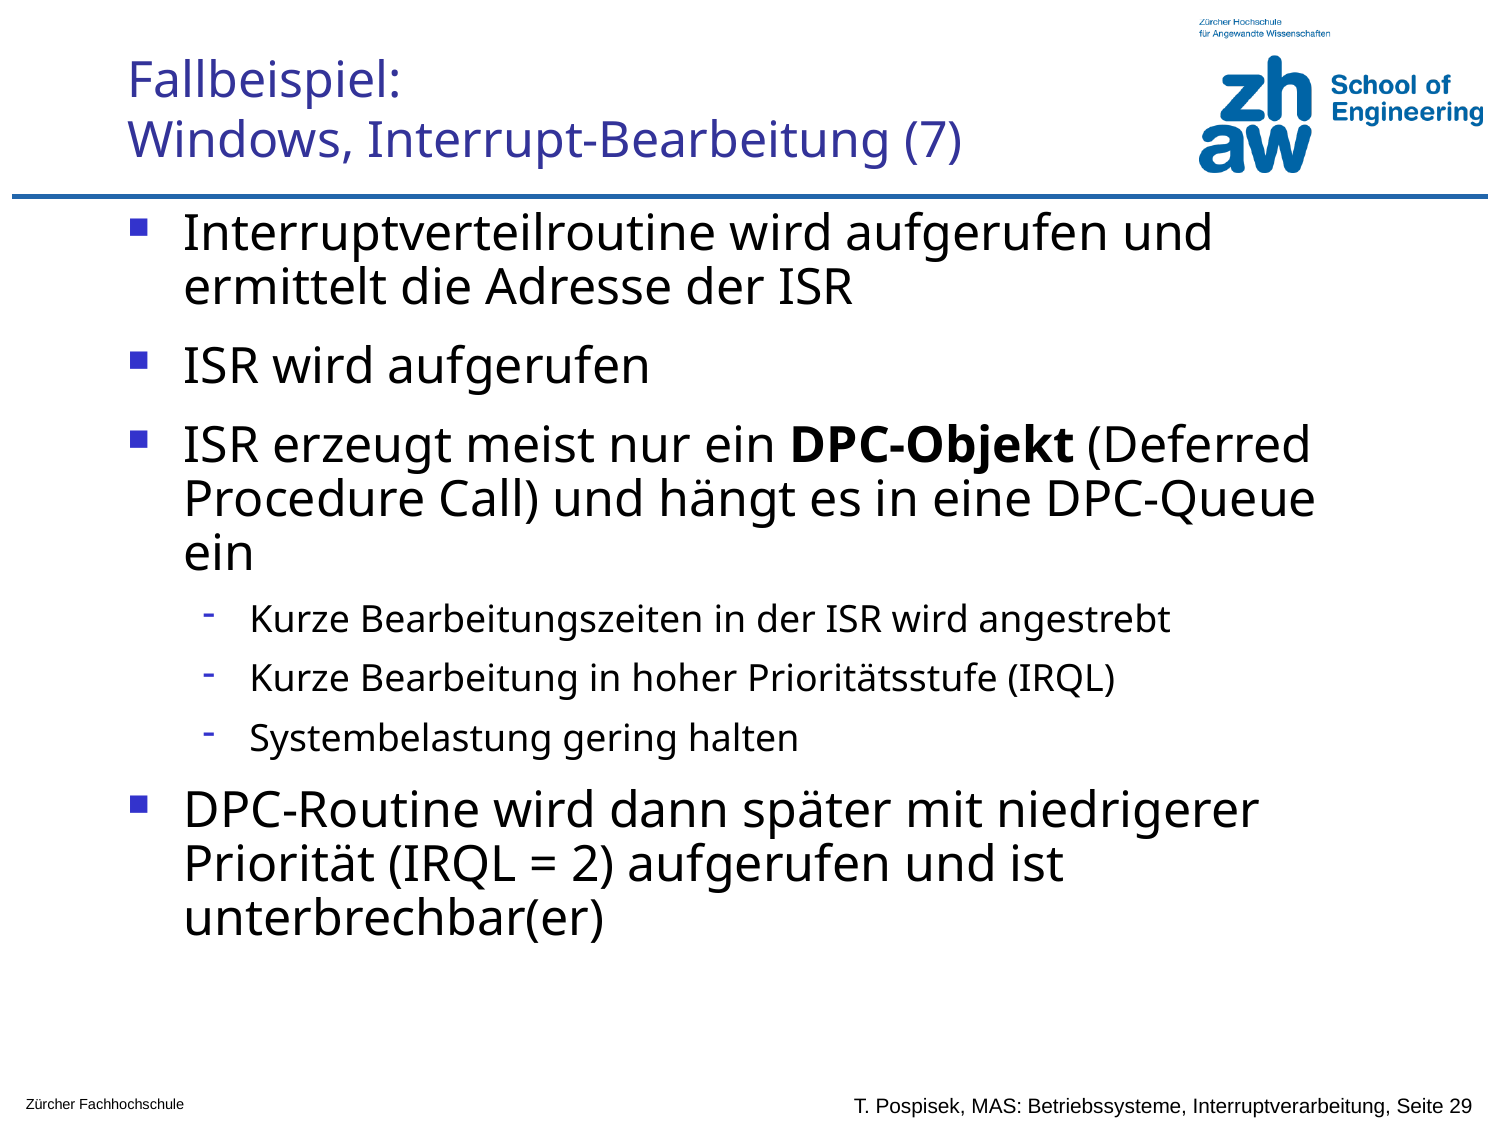

# Fallbeispiel: Windows, Interrupt-Bearbeitung (7)
Interruptverteilroutine wird aufgerufen und ermittelt die Adresse der ISR
ISR wird aufgerufen
ISR erzeugt meist nur ein DPC-Objekt (Deferred Procedure Call) und hängt es in eine DPC-Queue ein
Kurze Bearbeitungszeiten in der ISR wird angestrebt
Kurze Bearbeitung in hoher Prioritätsstufe (IRQL)
Systembelastung gering halten
DPC-Routine wird dann später mit niedrigerer Priorität (IRQL = 2) aufgerufen und ist unterbrechbar(er)